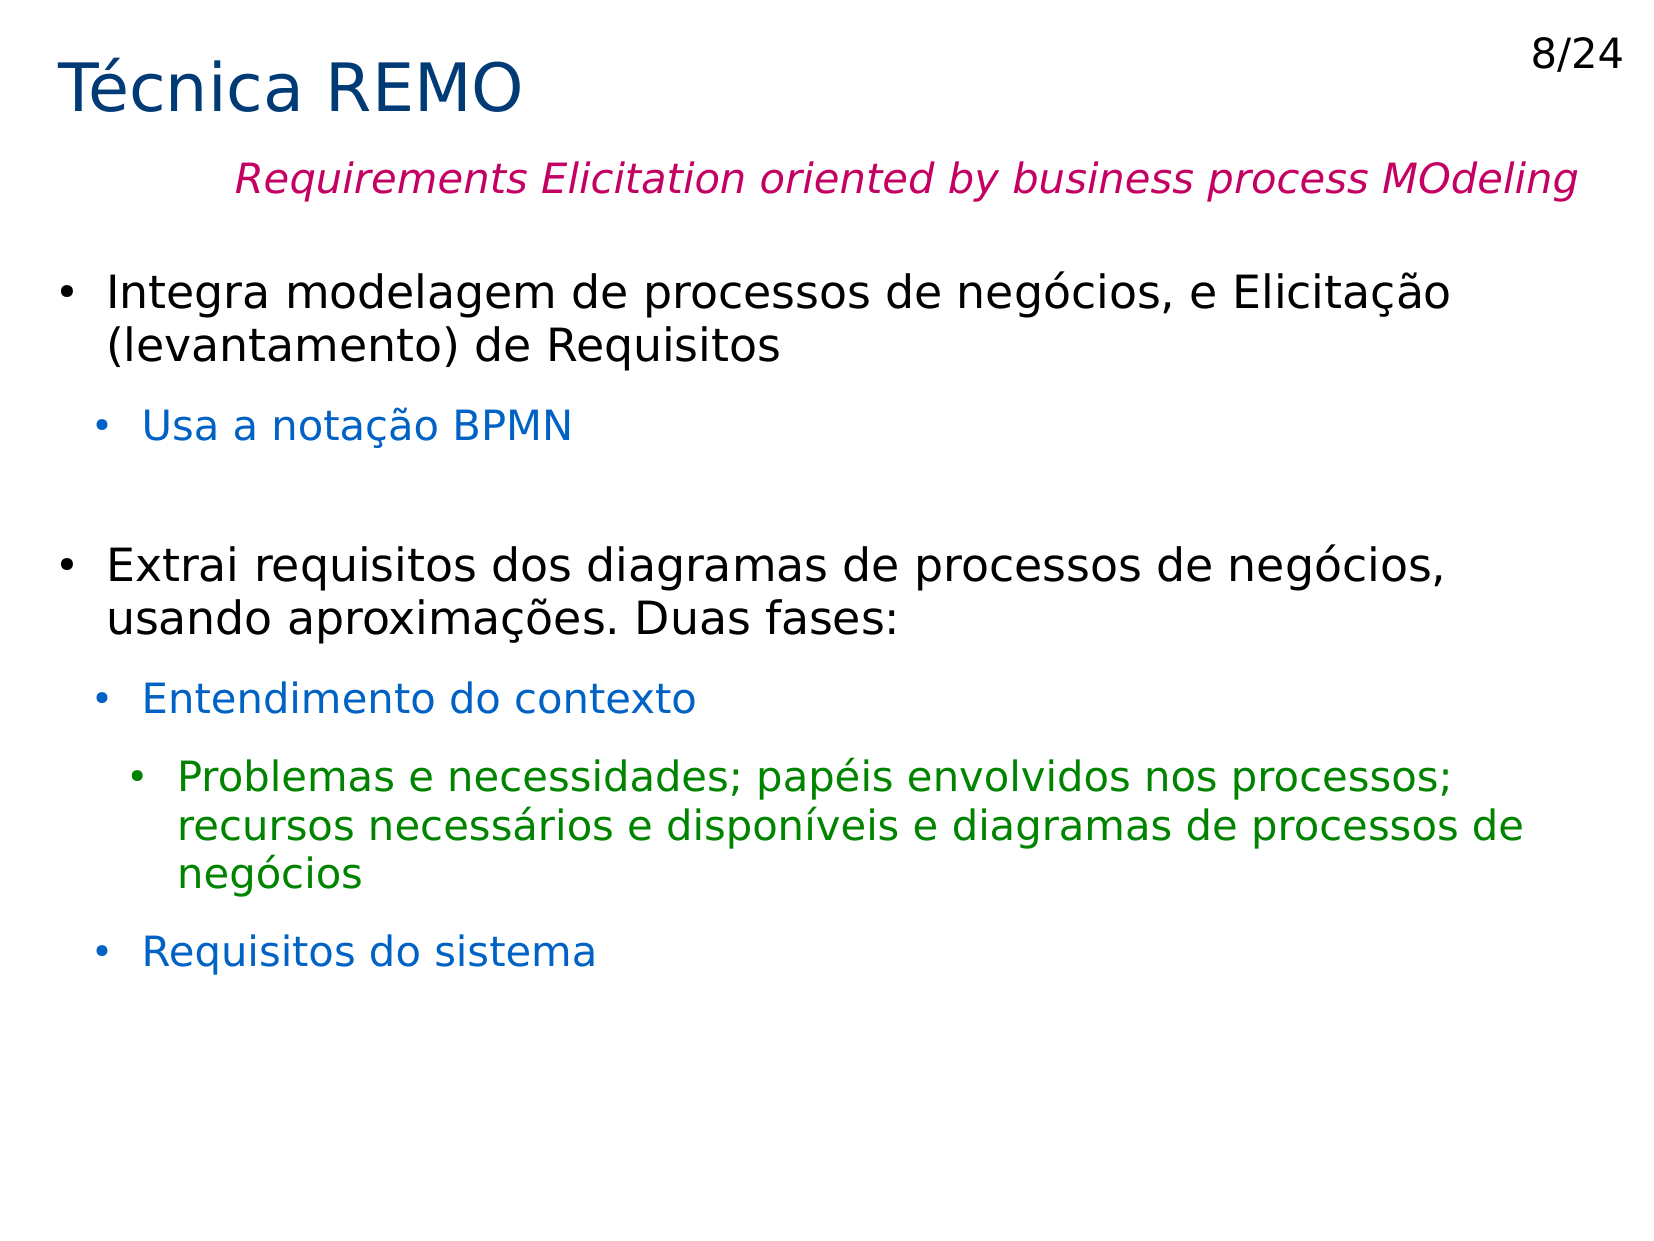

# Técnica REMO
8
Requirements Elicitation oriented by business process MOdeling
Integra modelagem de processos de negócios, e Elicitação (levantamento) de Requisitos
Usa a notação BPMN
Extrai requisitos dos diagramas de processos de negócios, usando aproximações. Duas fases:
Entendimento do contexto
Problemas e necessidades; papéis envolvidos nos processos; recursos necessários e disponíveis e diagramas de processos de negócios
Requisitos do sistema